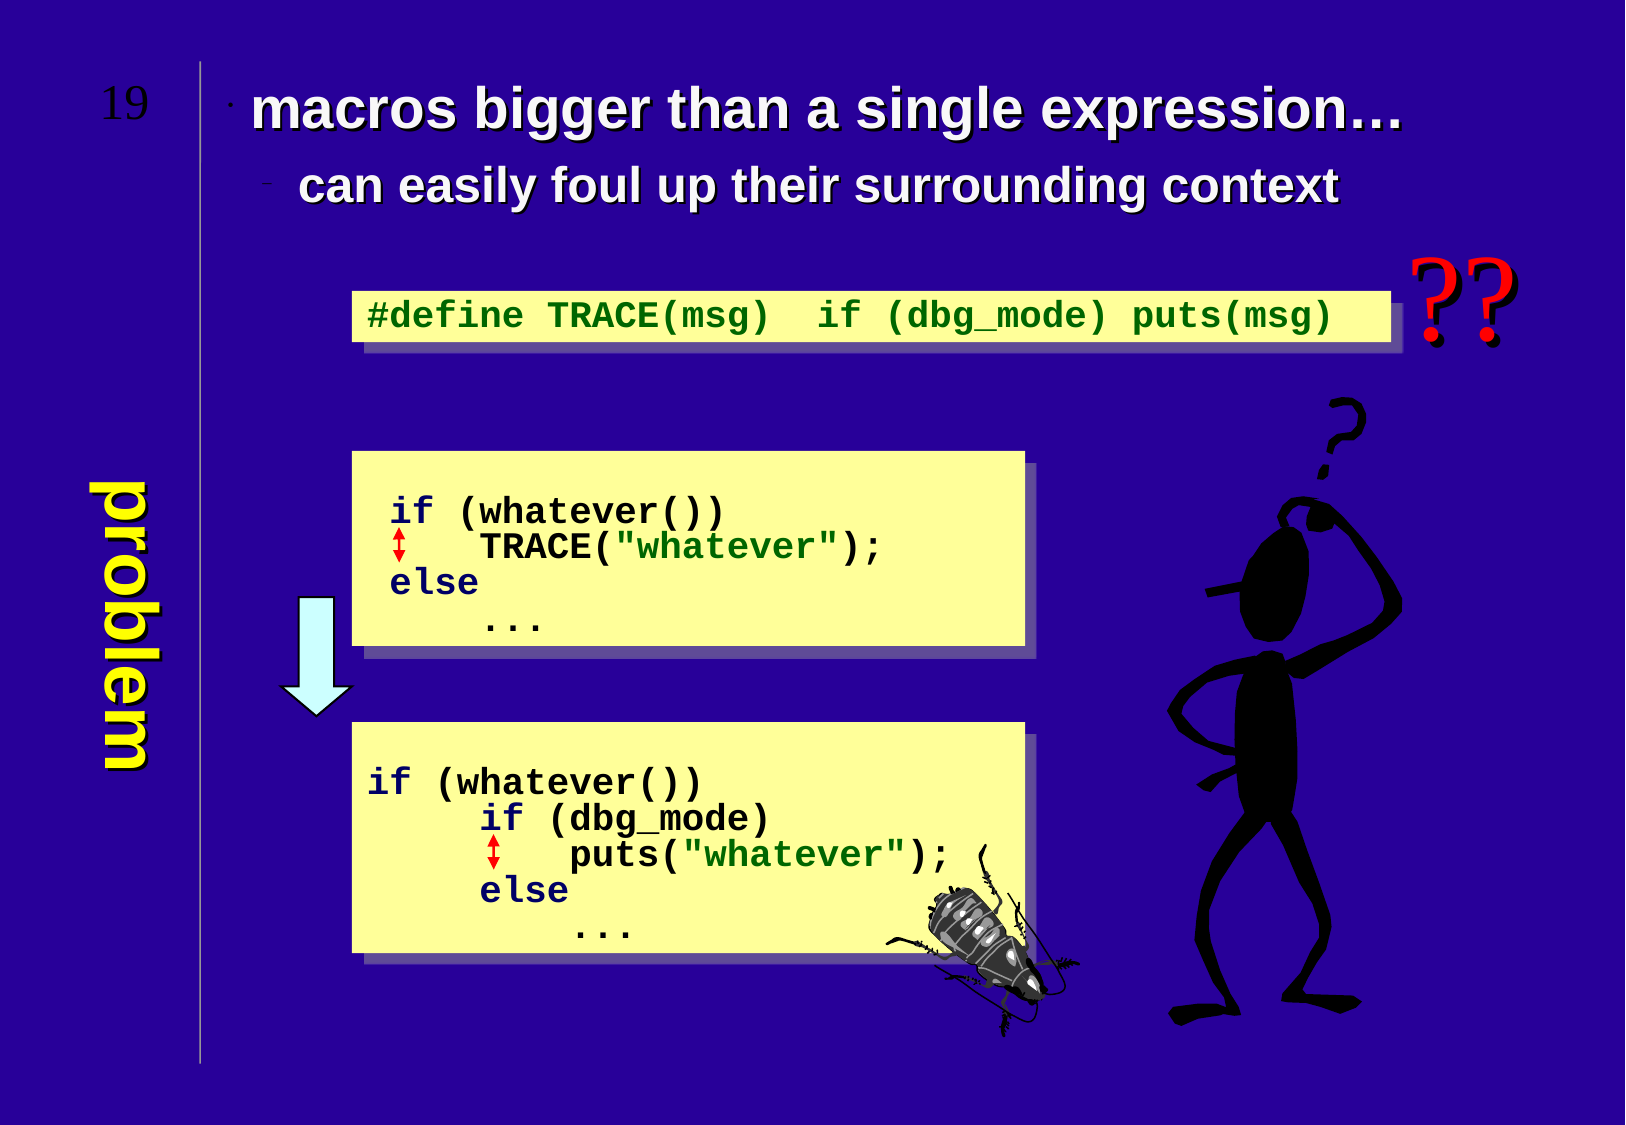

19
 macros bigger than a single expression…
can easily foul up their surrounding context
# problem
?
?
#define TRACE(msg) if (dbg_mode) puts(msg)
 if (whatever())
 TRACE("whatever");
 else
 ...
if (whatever())
 if (dbg_mode)
 puts("whatever");
 else
 ...